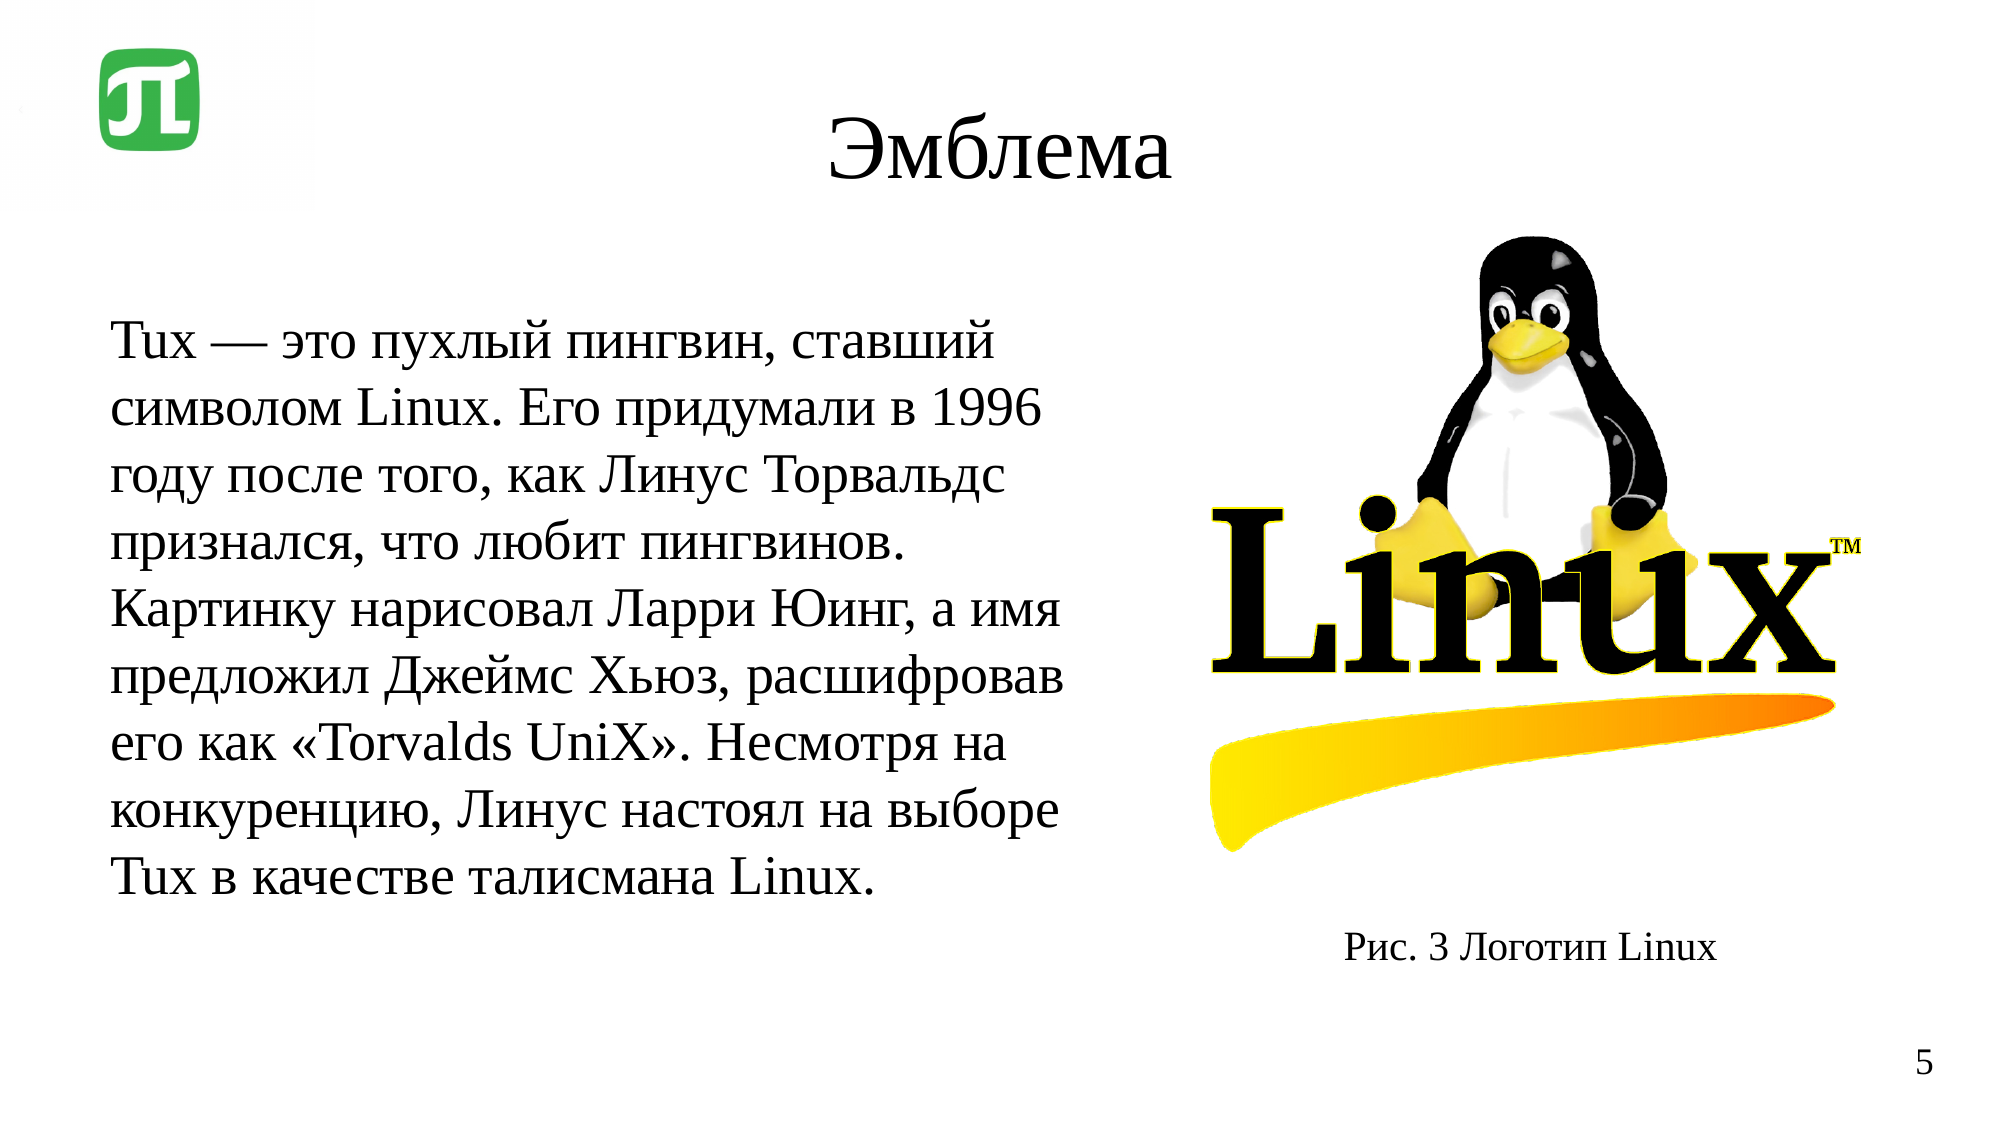

# Эмблема
Tux — это пухлый пингвин, ставший символом Linux. Его придумали в 1996 году после того, как Линус Торвальдс признался, что любит пингвинов. Картинку нарисовал Ларри Юинг, а имя предложил Джеймс Хьюз, расшифровав его как «Torvalds UniX». Несмотря на конкуренцию, Линус настоял на выборе Tux в качестве талисмана Linux.
Рис. 3 Логотип Linux
5